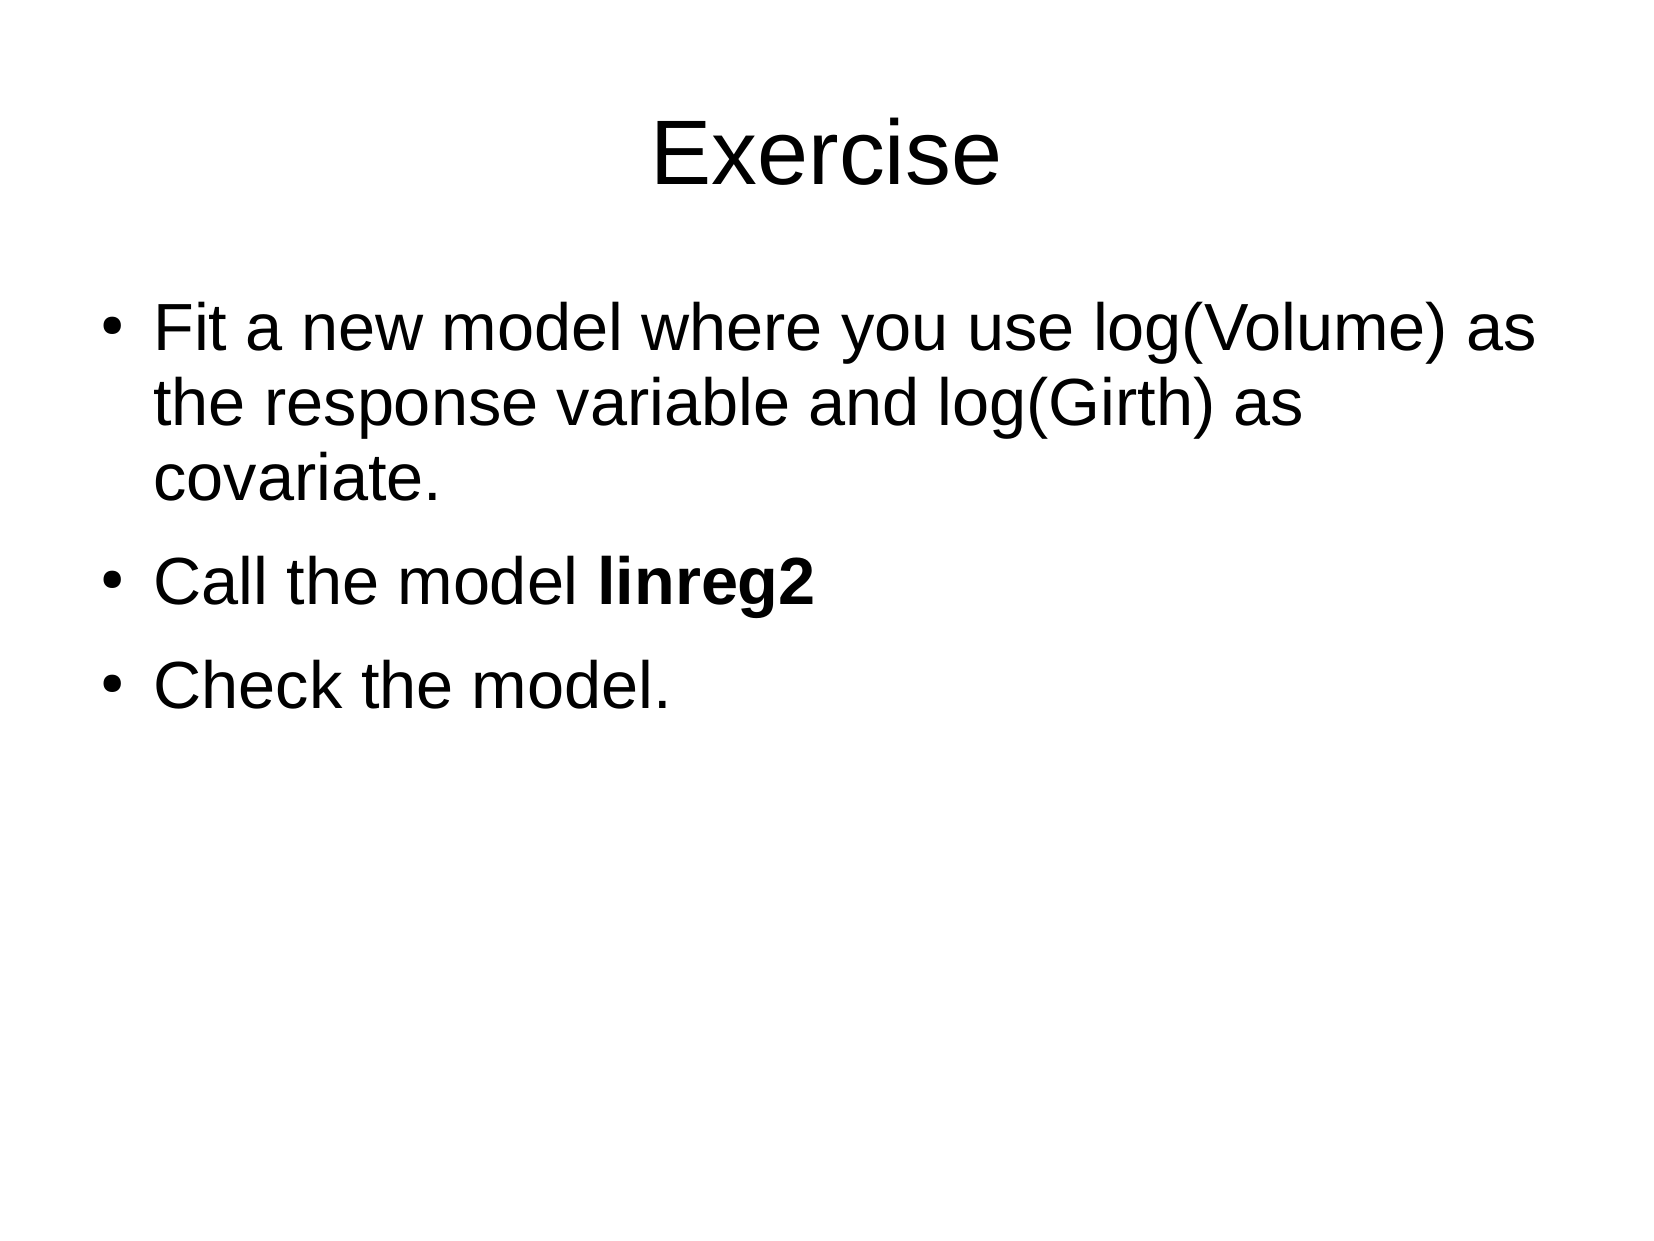

# Exercise
Fit a new model where you use log(Volume) as the response variable and log(Girth) as covariate.
Call the model linreg2
Check the model.